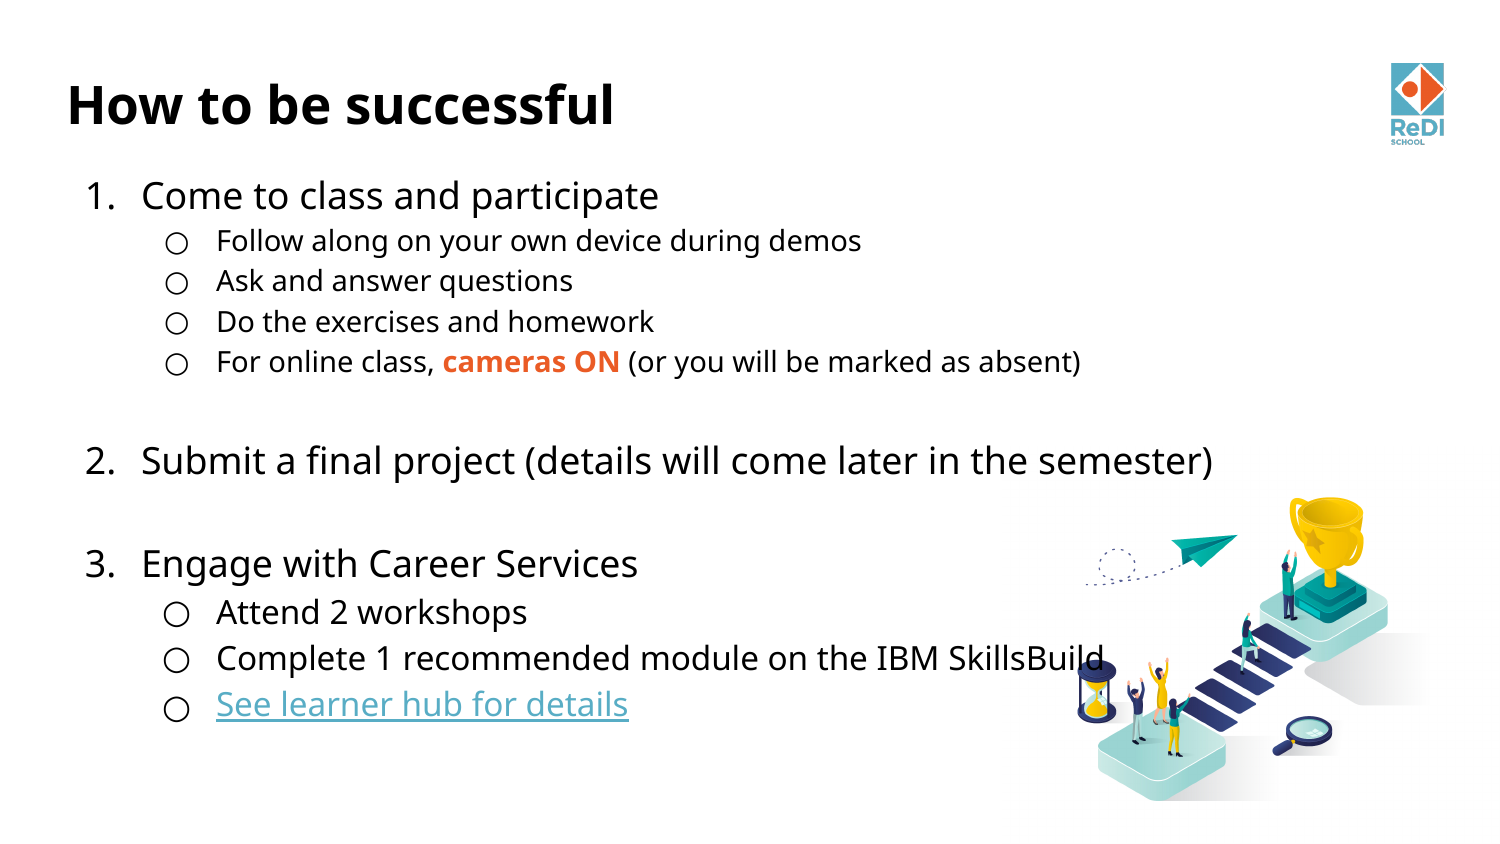

# How to be successful
Come to class and participate
Follow along on your own device during demos
Ask and answer questions
Do the exercises and homework
For online class, cameras ON (or you will be marked as absent)
Submit a final project (details will come later in the semester)
Engage with Career Services
Attend 2 workshops
Complete 1 recommended module on the IBM SkillsBuild
See learner hub for details